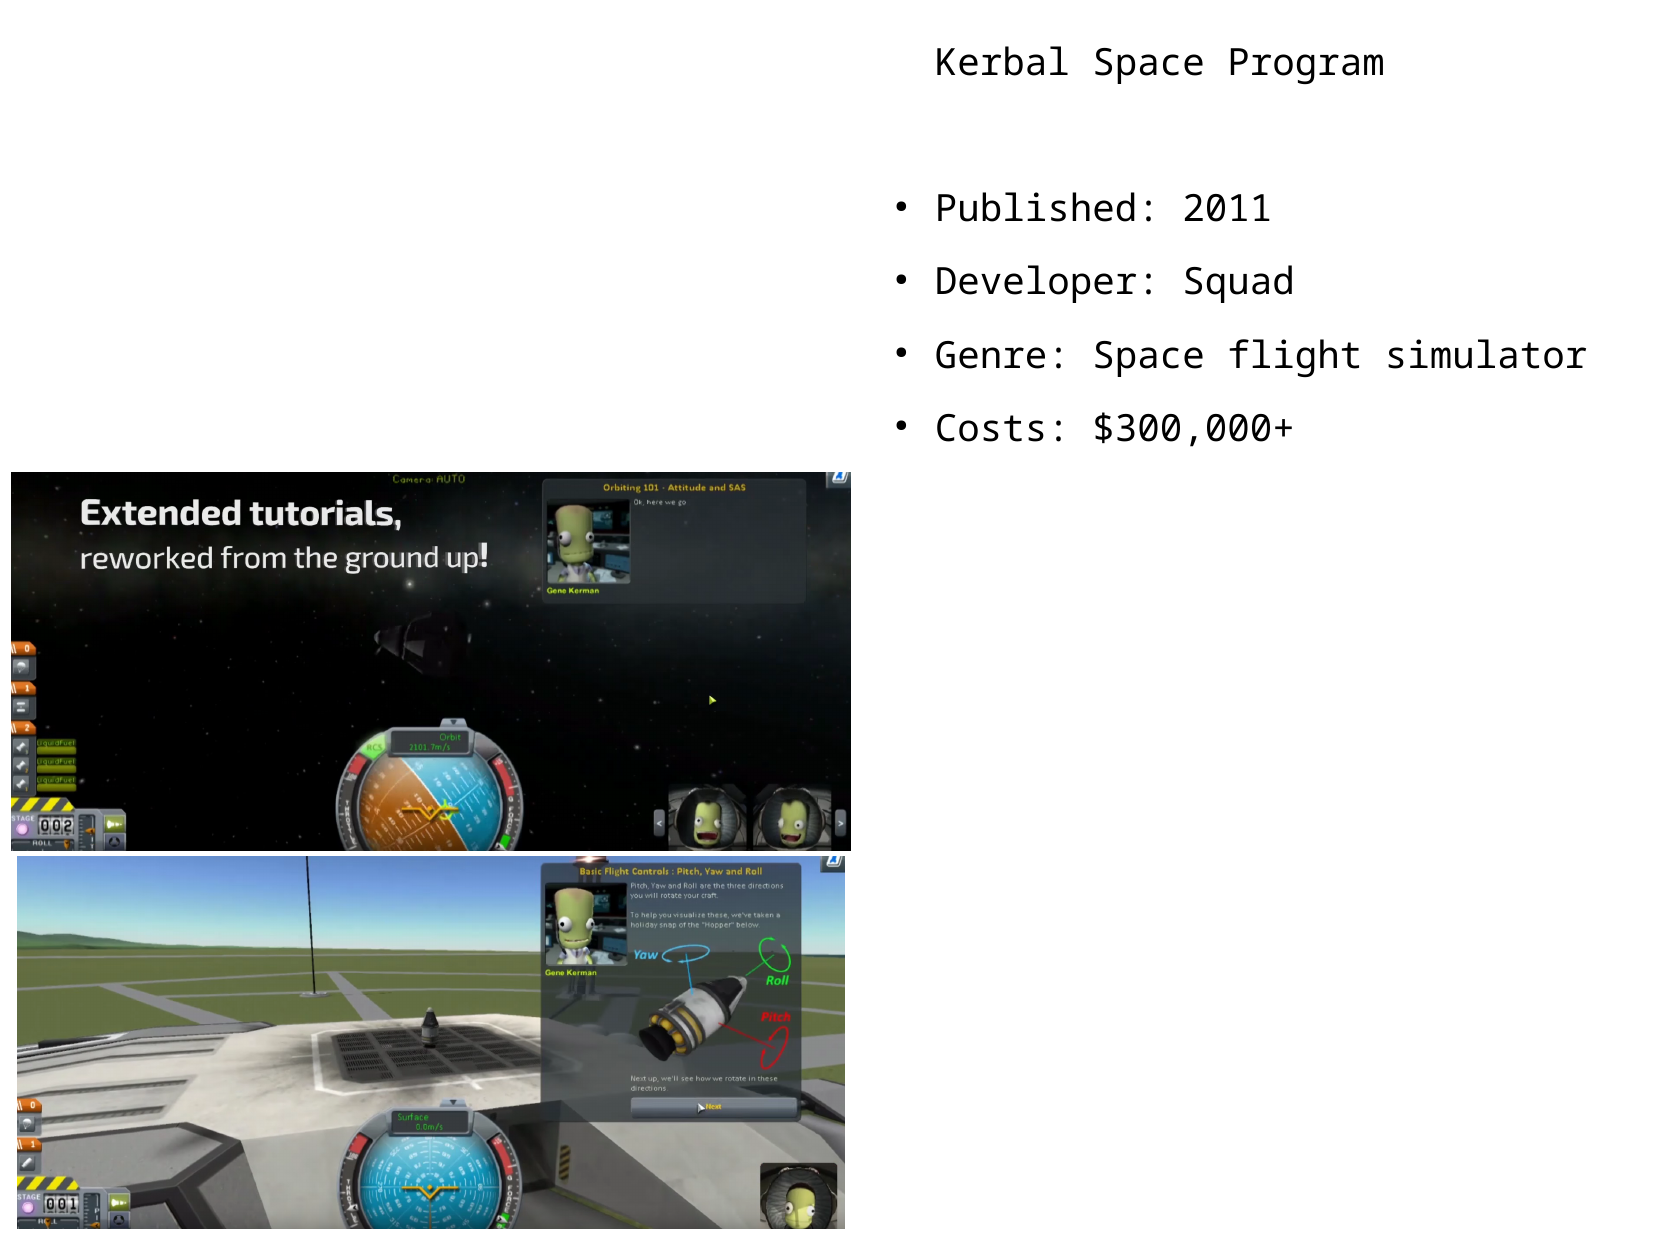

# Kerbal Space Program
Published: 2011
Developer: Squad
Genre: Space flight simulator
Costs: $300,000+